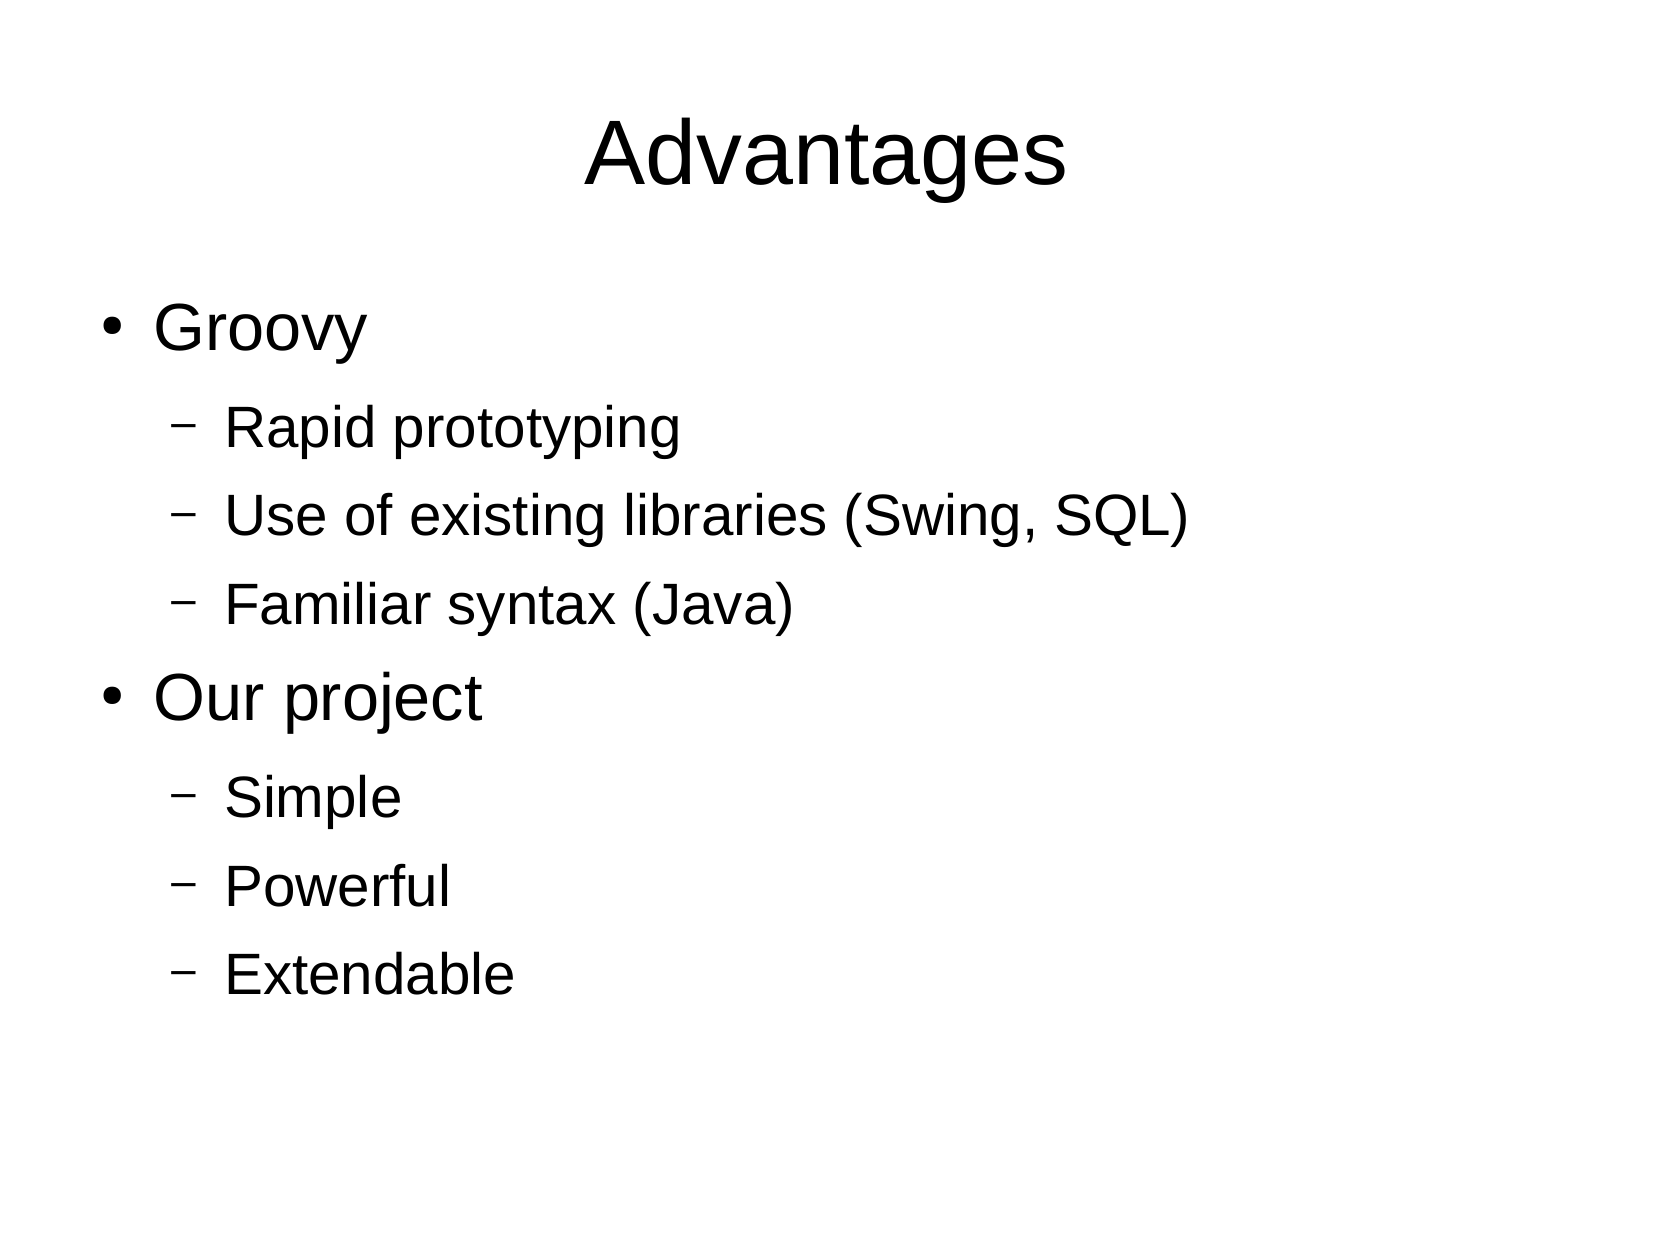

# Advantages
Groovy
Rapid prototyping
Use of existing libraries (Swing, SQL)
Familiar syntax (Java)
Our project
Simple
Powerful
Extendable